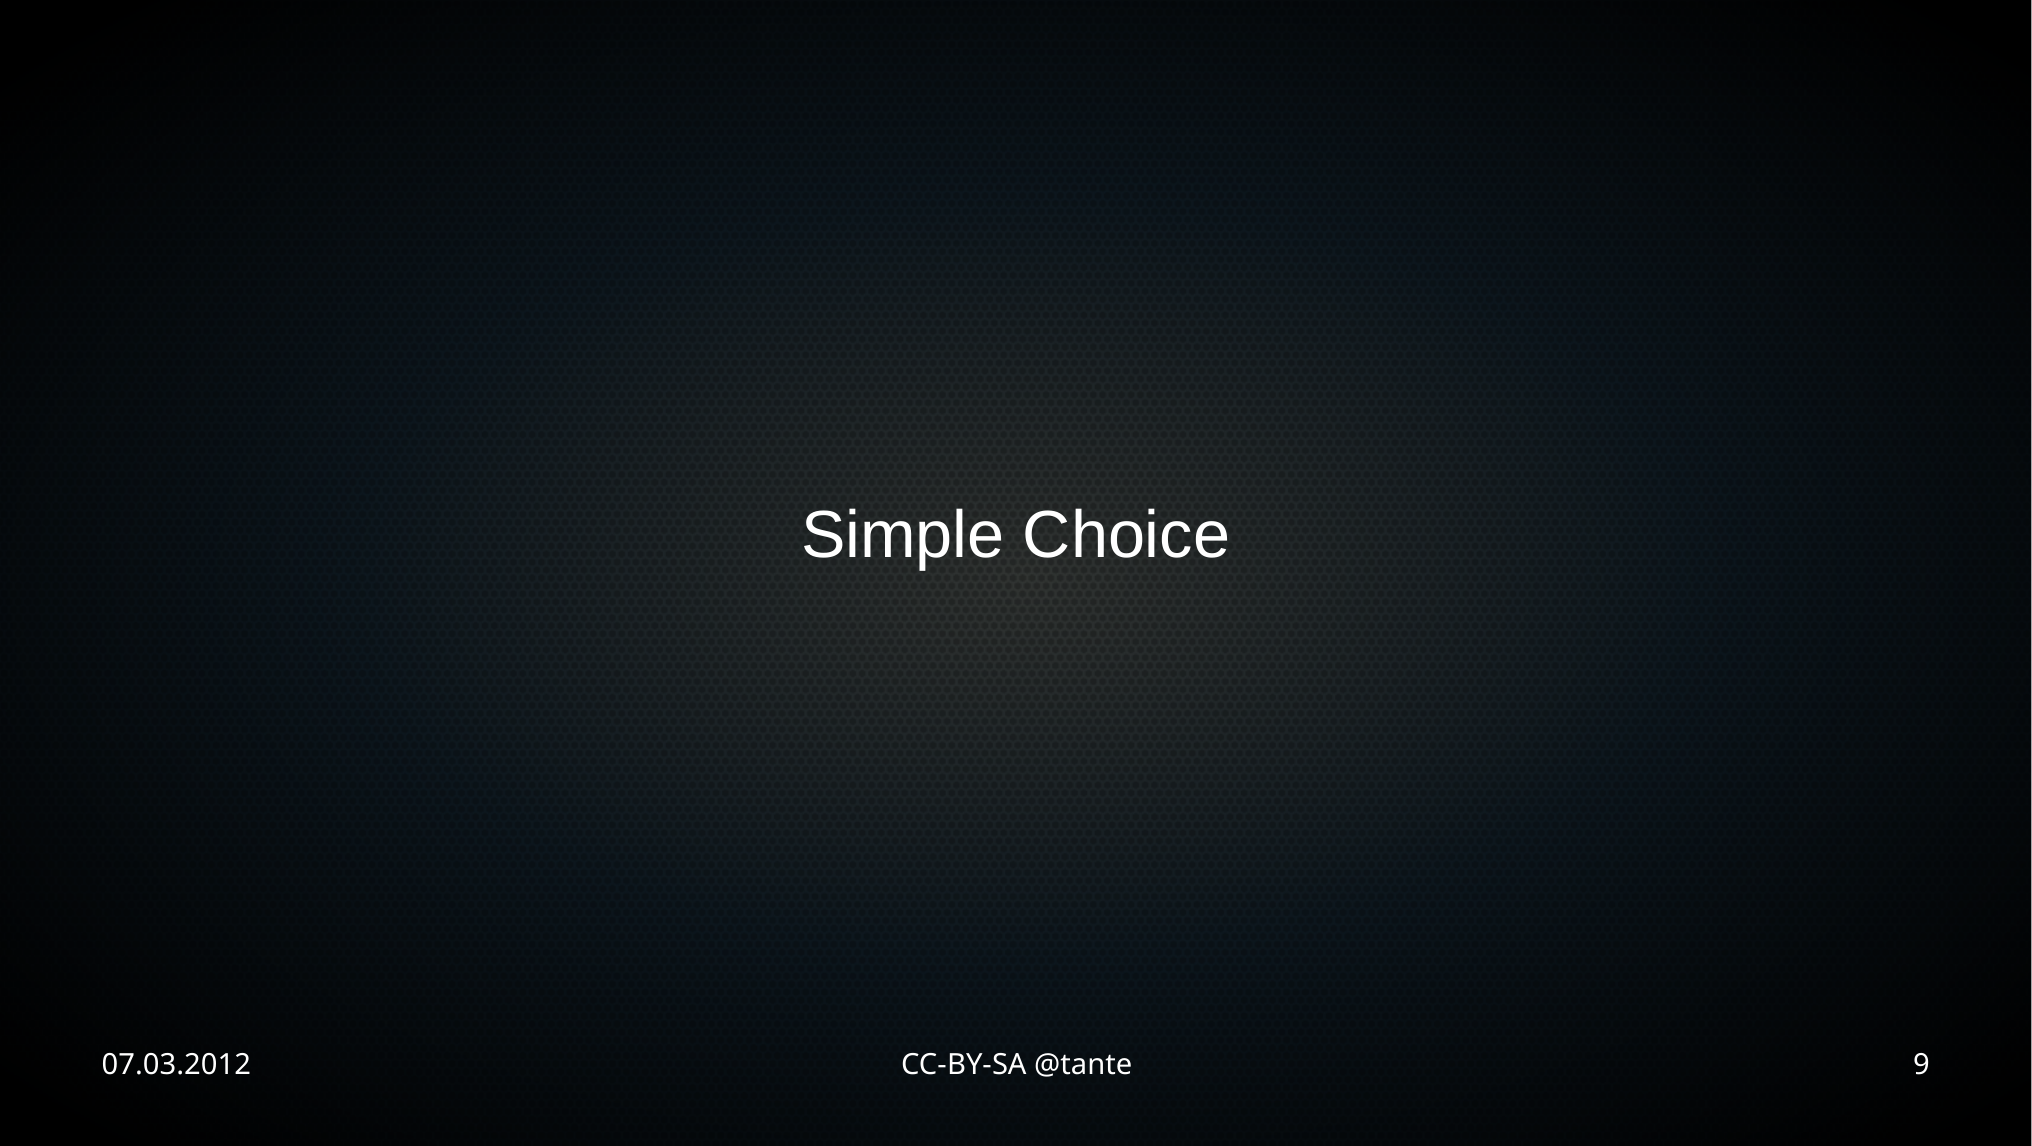

# Simple Choice
07.03.2012
CC-BY-SA @tante
9